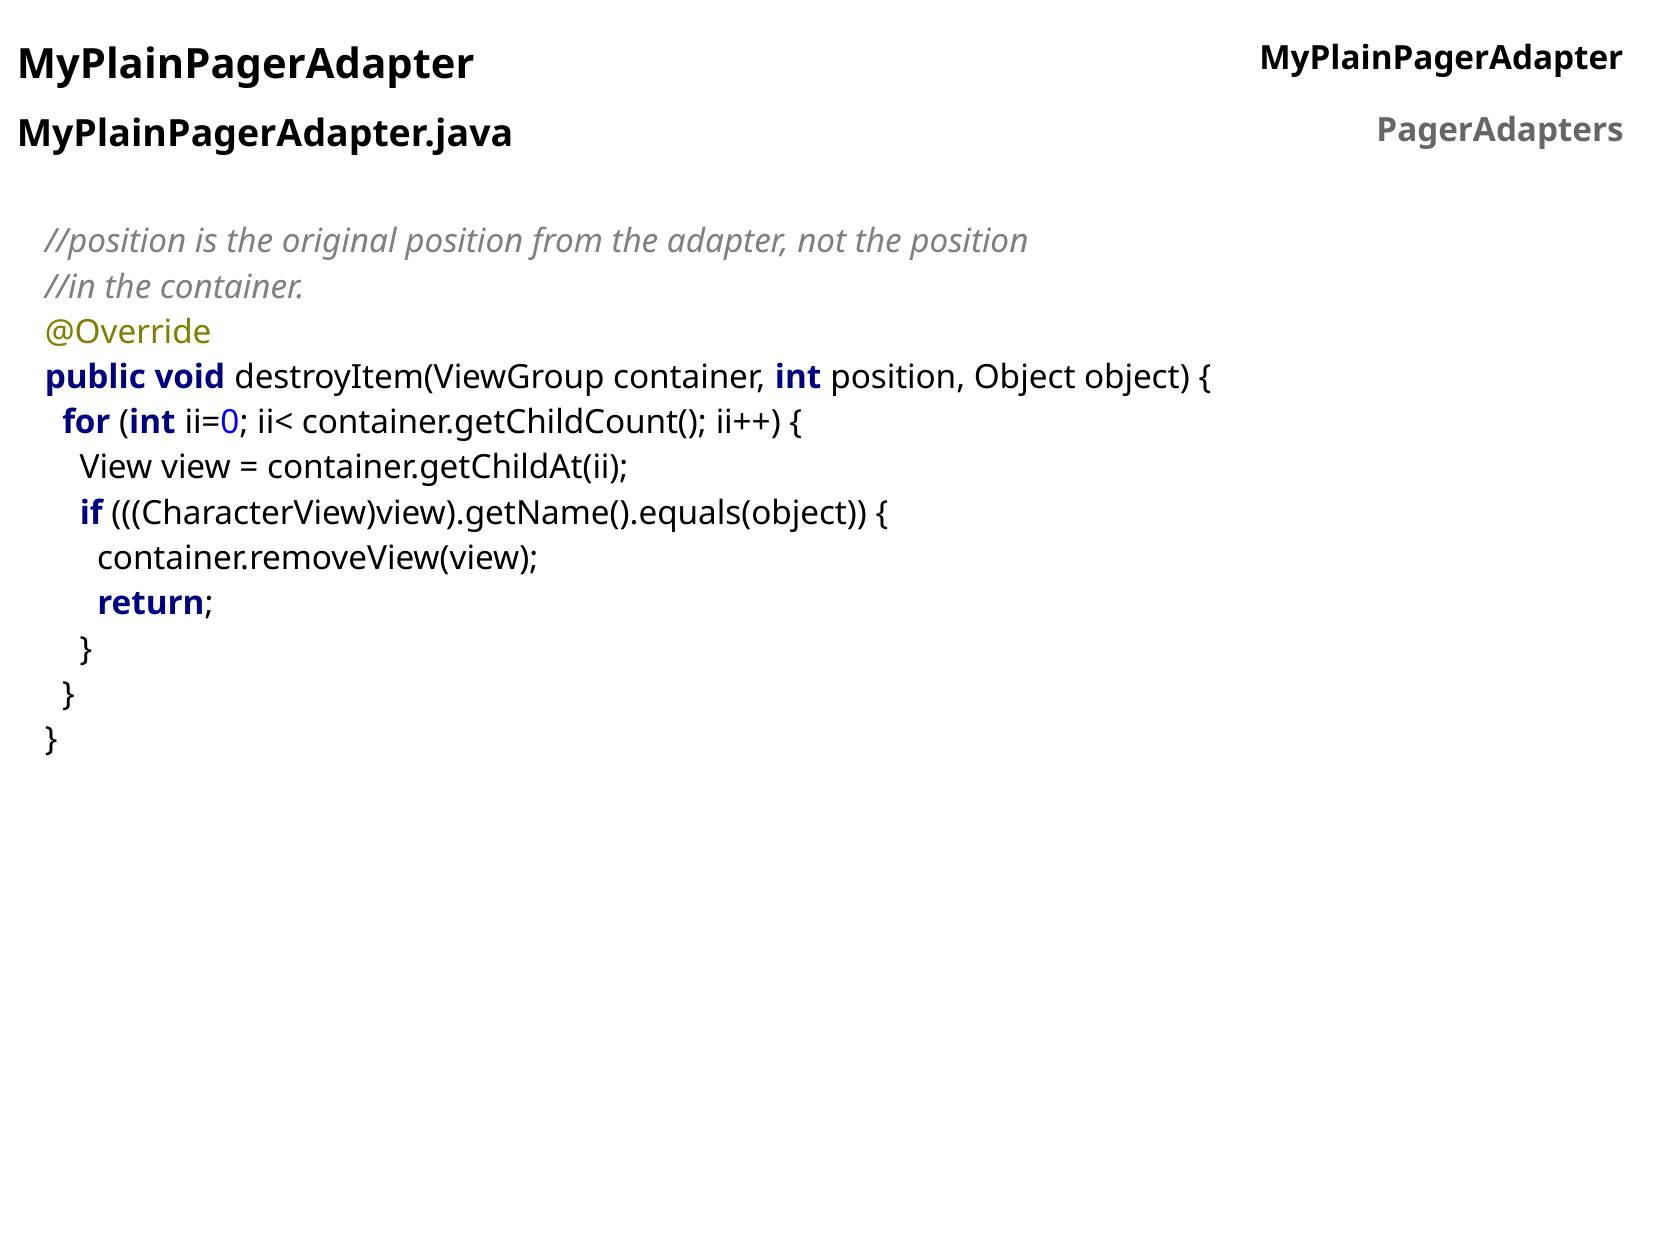

| MyPlainPagerAdapter | MyPlainPagerAdapter |
| --- | --- |
| MyPlainPagerAdapter.java | PagerAdapters |
MyPlainPagerAdapter - MyPlainPagerAdapter
//position is the original position from the adapter, not the position
//in the container.
@Override
public void destroyItem(ViewGroup container, int position, Object object) {
 for (int ii=0; ii< container.getChildCount(); ii++) {
 View view = container.getChildAt(ii);
 if (((CharacterView)view).getName().equals(object)) {
 container.removeView(view);
 return;
 }
 }
}